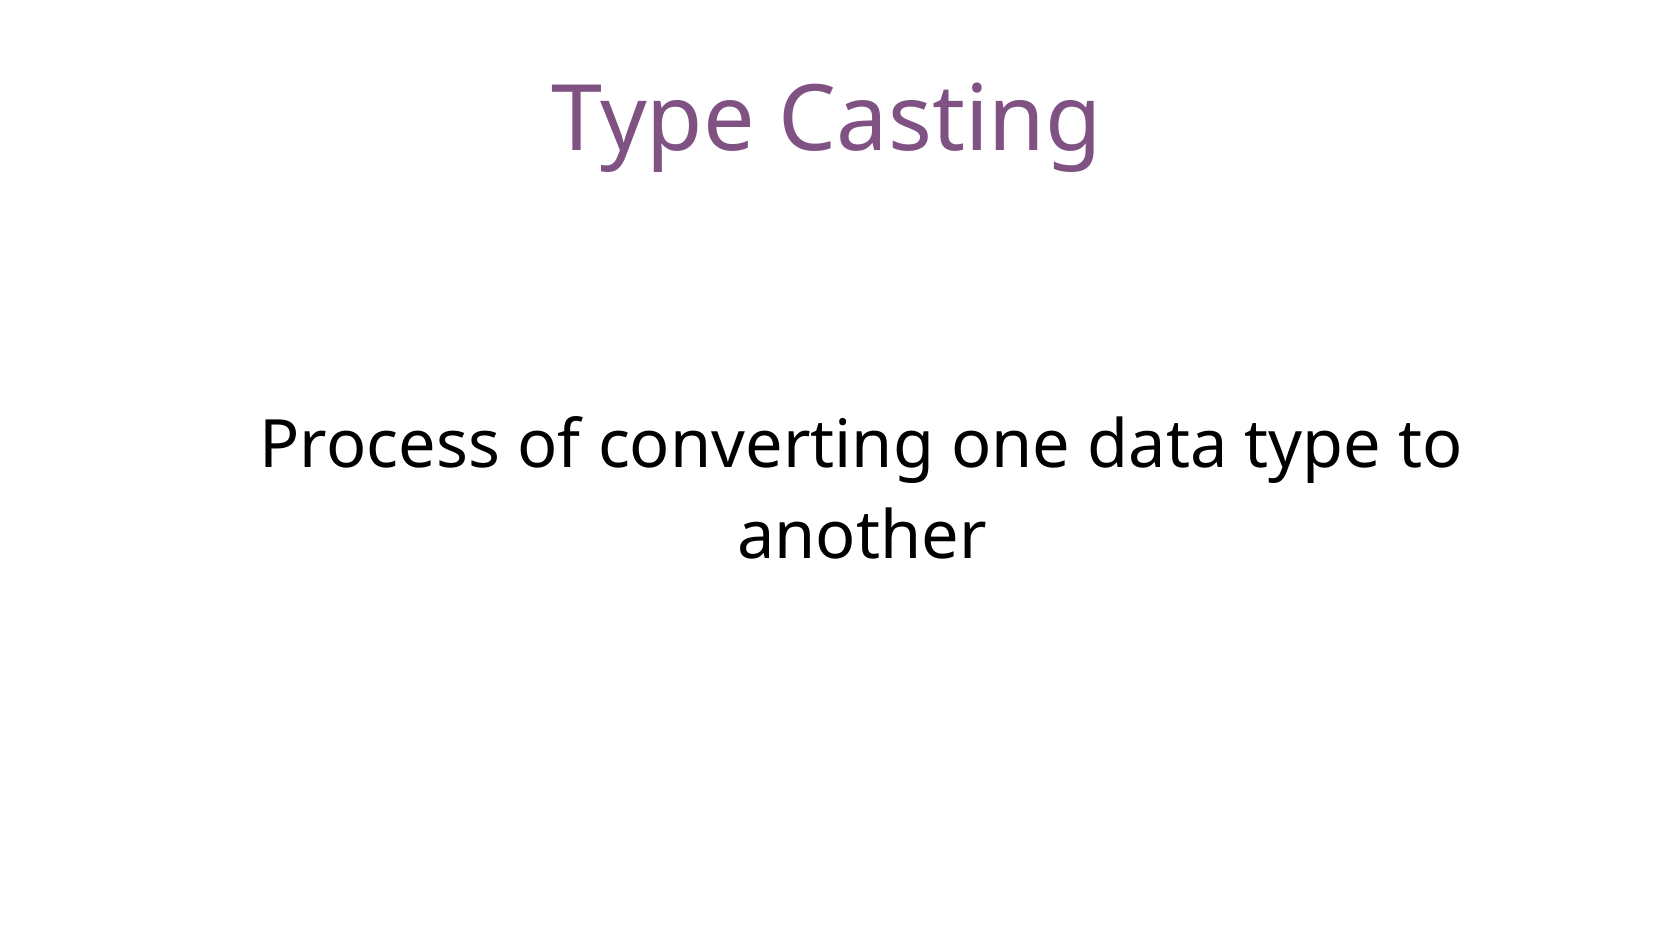

# Type Casting
Process of converting one data type to another